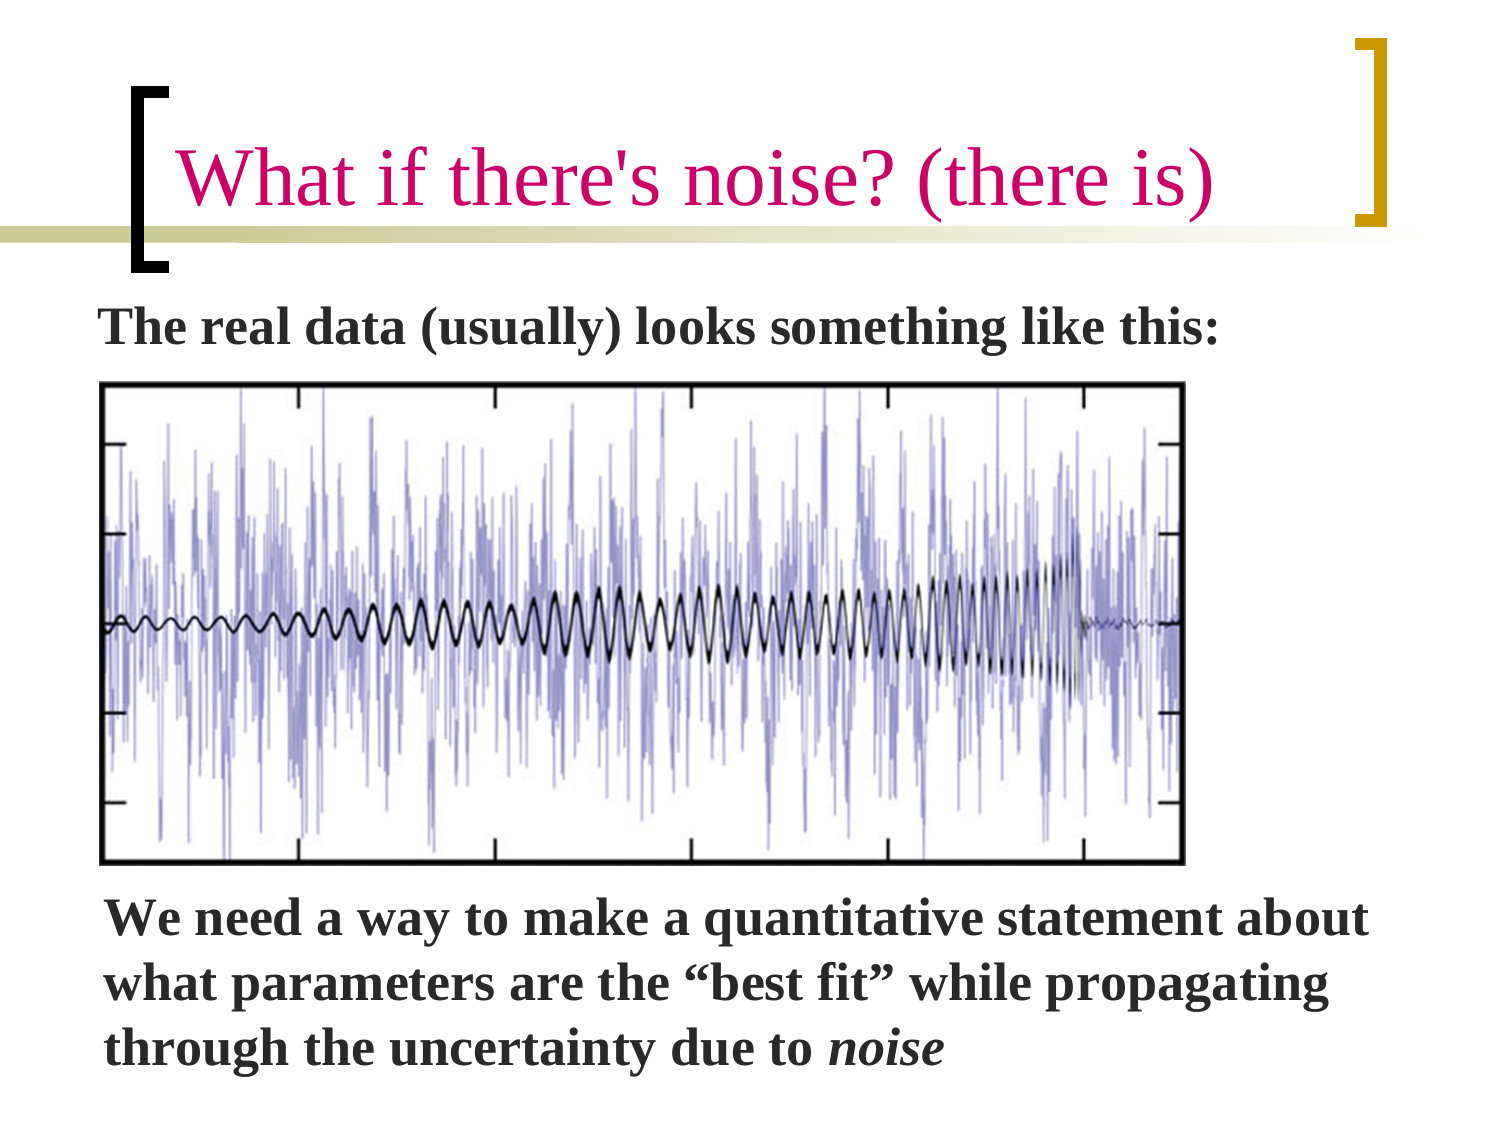

# What if there's noise? (there is)
The real data (usually) looks something like this:
We need a way to make a quantitative statement about
what parameters are the “best fit” while propagating
through the uncertainty due to noise